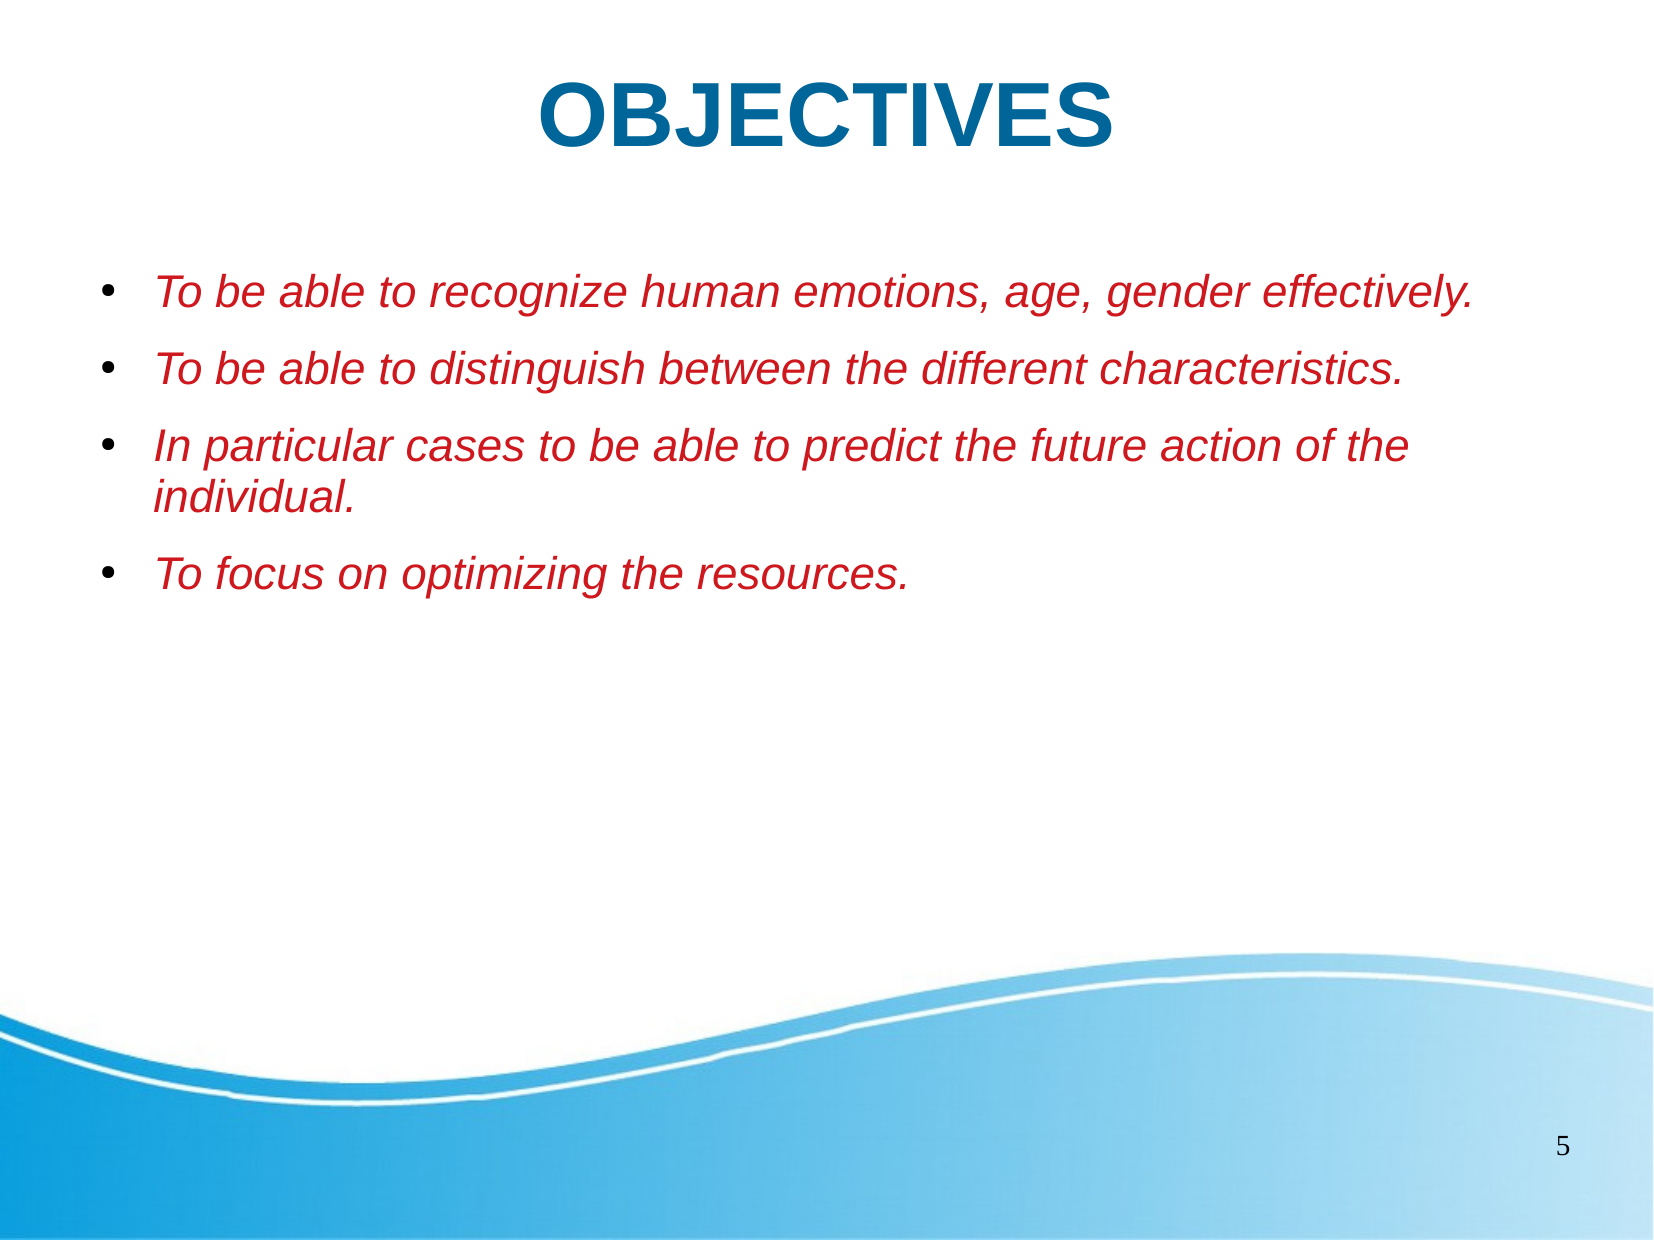

# OBJECTIVES
To be able to recognize human emotions, age, gender effectively.
To be able to distinguish between the different characteristics.
In particular cases to be able to predict the future action of the individual.
To focus on optimizing the resources.
5